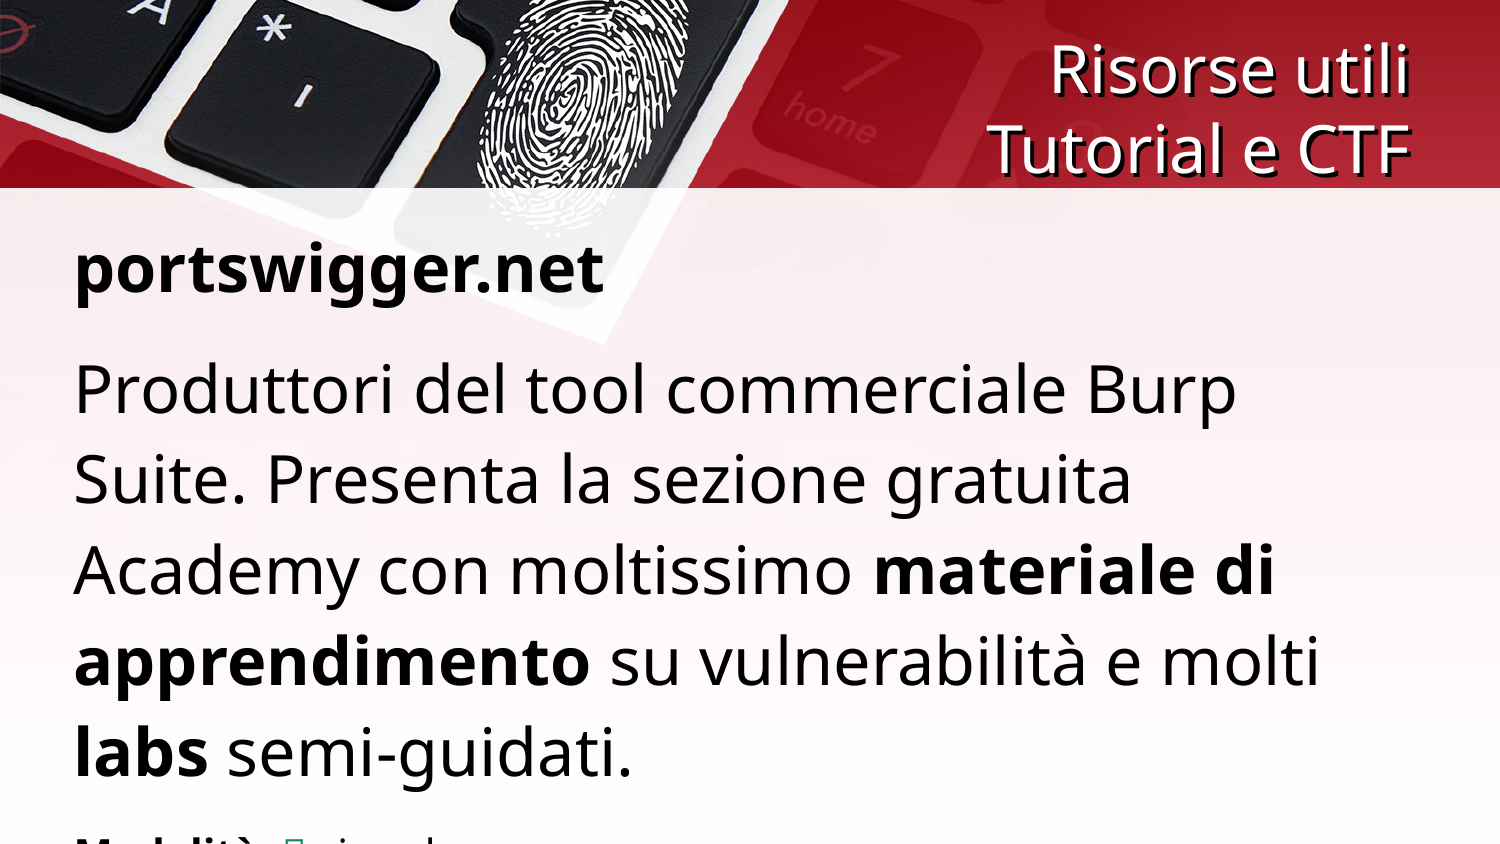

# Risorse utili Tutorial e CTF
portswigger.net
Produttori del tool commerciale Burp Suite. Presenta la sezione gratuita Academy con moltissimo materiale di apprendimento su vulnerabilità e molti labs semi-guidati.
Modalità:  singola
Difficoltà: low / medium
Learning: 70% - Lab: 30%